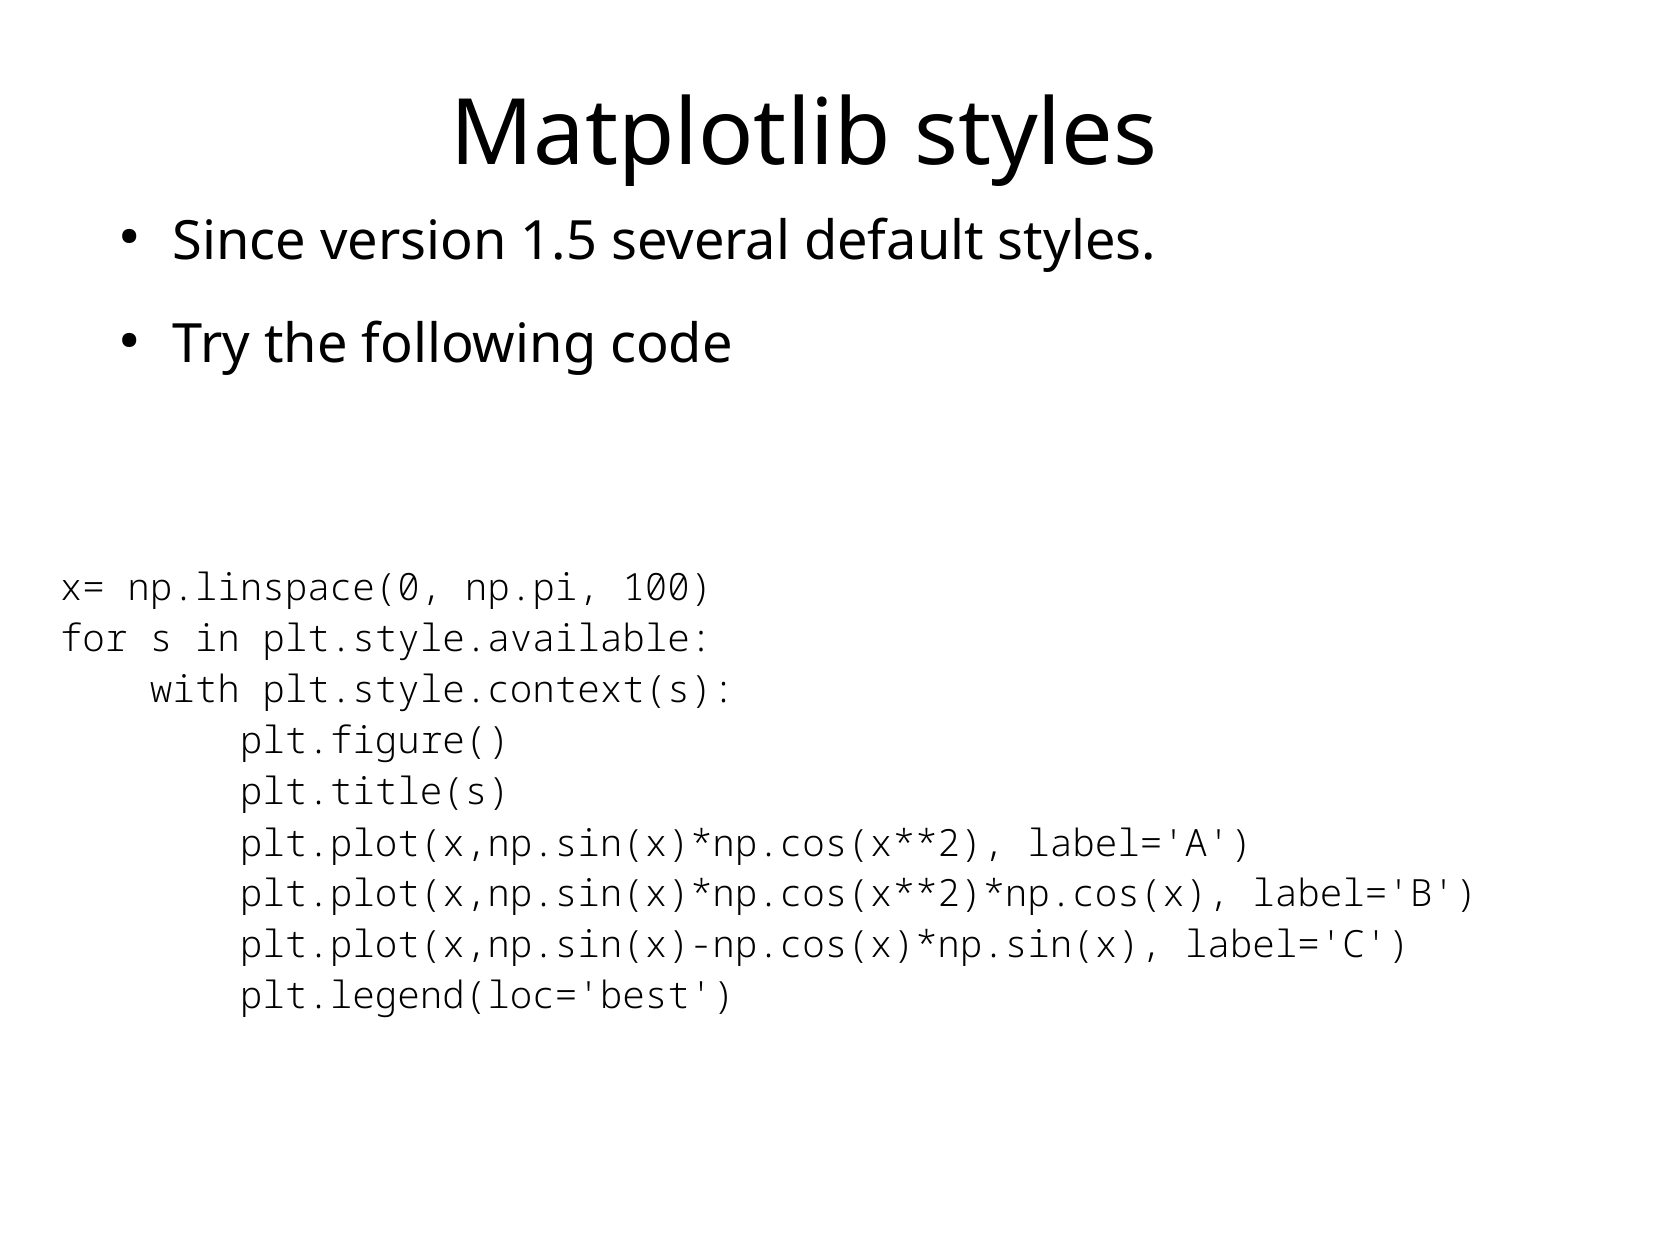

# Matplotlib styles
Since version 1.5 several default styles.
Try the following code
x= np.linspace(0, np.pi, 100)
for s in plt.style.available:
 with plt.style.context(s):
 plt.figure()
 plt.title(s)
 plt.plot(x,np.sin(x)*np.cos(x**2), label='A')
 plt.plot(x,np.sin(x)*np.cos(x**2)*np.cos(x), label='B')
 plt.plot(x,np.sin(x)-np.cos(x)*np.sin(x), label='C')
 plt.legend(loc='best')